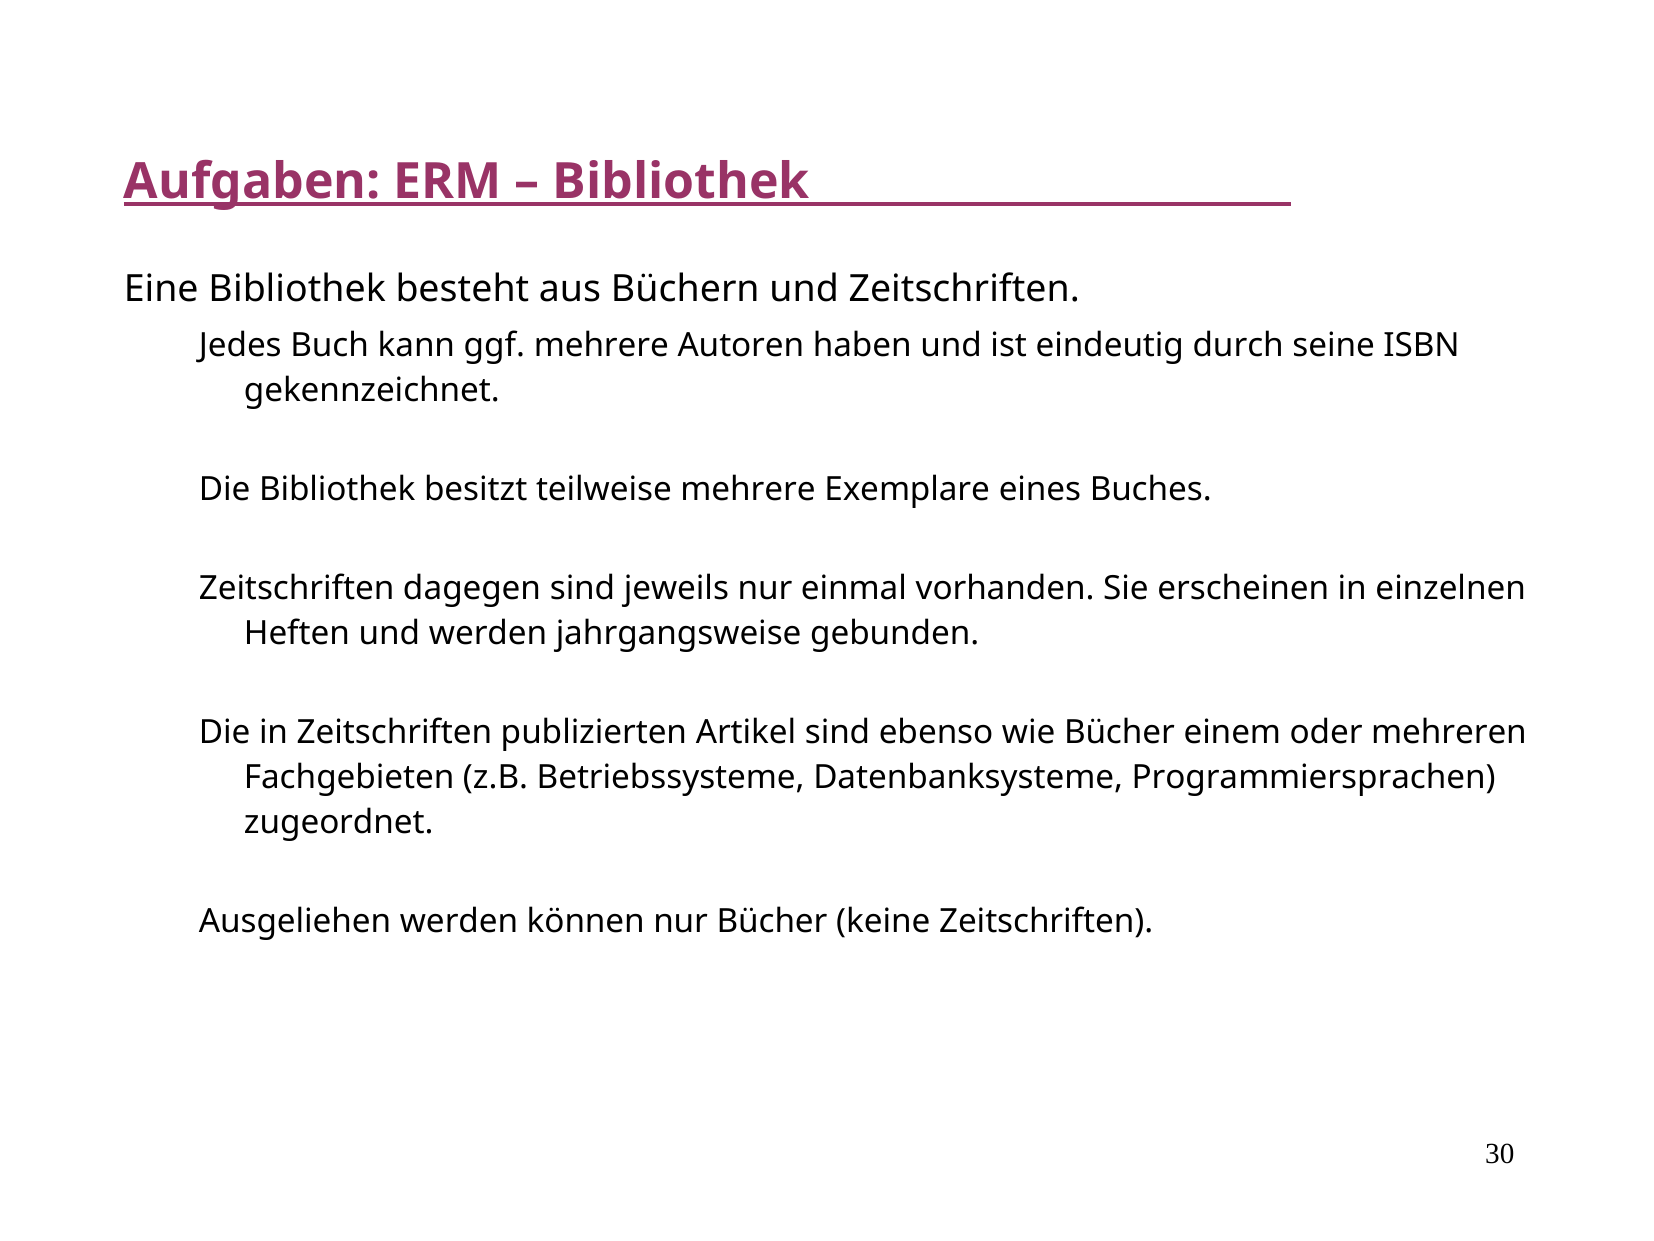

# Aufgaben: ERM – Bibliothek
Eine Bibliothek besteht aus Büchern und Zeitschriften.
Jedes Buch kann ggf. mehrere Autoren haben und ist eindeutig durch seine ISBN gekennzeichnet.
Die Bibliothek besitzt teilweise mehrere Exemplare eines Buches.
Zeitschriften dagegen sind jeweils nur einmal vorhanden. Sie erscheinen in einzelnen Heften und werden jahrgangsweise gebunden.
Die in Zeitschriften publizierten Artikel sind ebenso wie Bücher einem oder mehreren Fachgebieten (z.B. Betriebssysteme, Datenbanksysteme, Programmiersprachen) zugeordnet.
Ausgeliehen werden können nur Bücher (keine Zeitschriften).
30